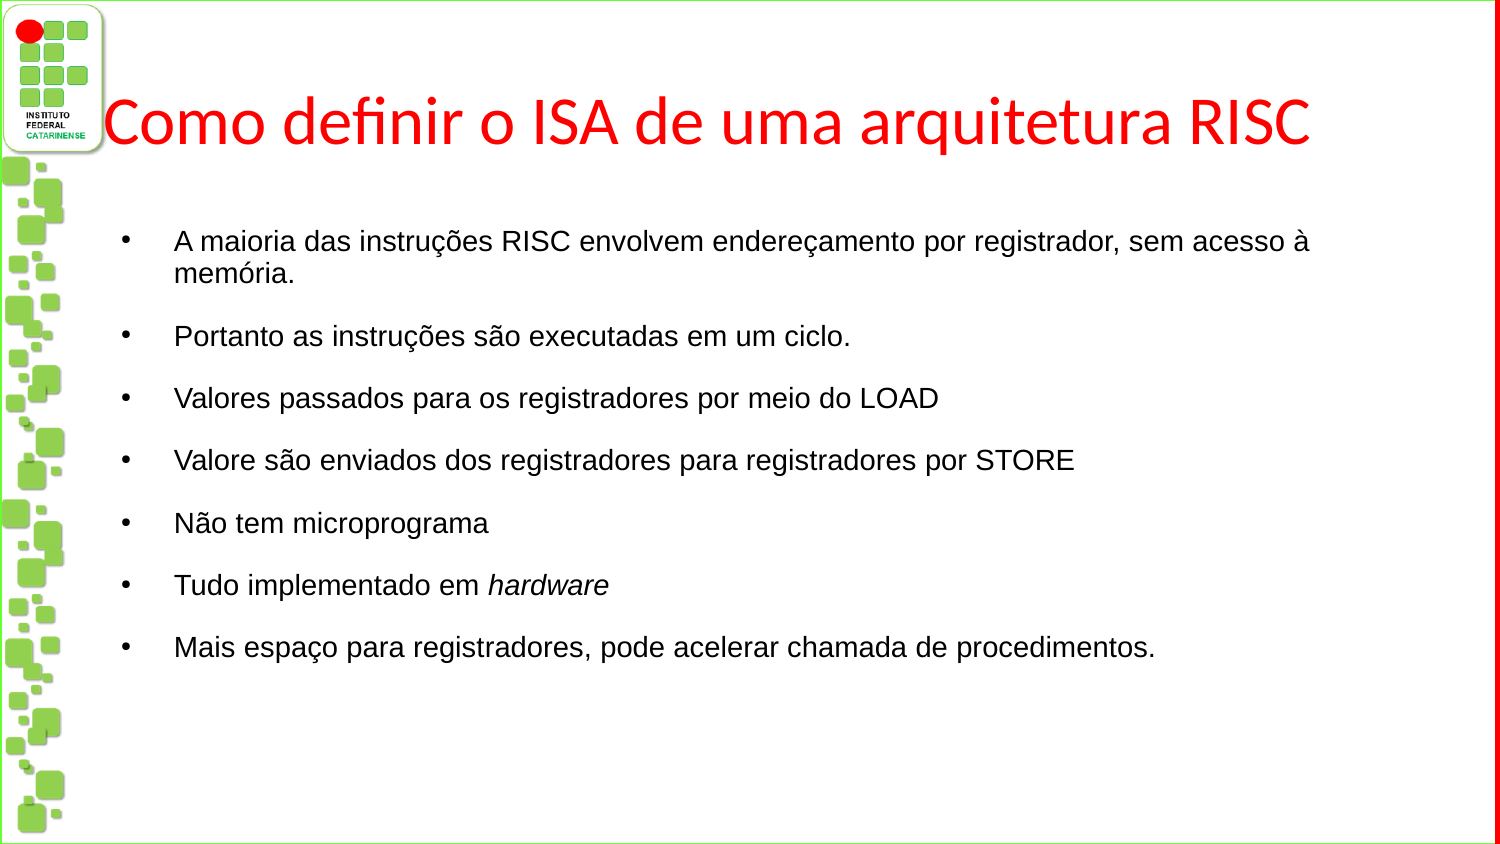

# Como definir o ISA de uma arquitetura RISC
A maioria das instruções RISC envolvem endereçamento por registrador, sem acesso à memória.
Portanto as instruções são executadas em um ciclo.
Valores passados para os registradores por meio do LOAD
Valore são enviados dos registradores para registradores por STORE
Não tem microprograma
Tudo implementado em hardware
Mais espaço para registradores, pode acelerar chamada de procedimentos.